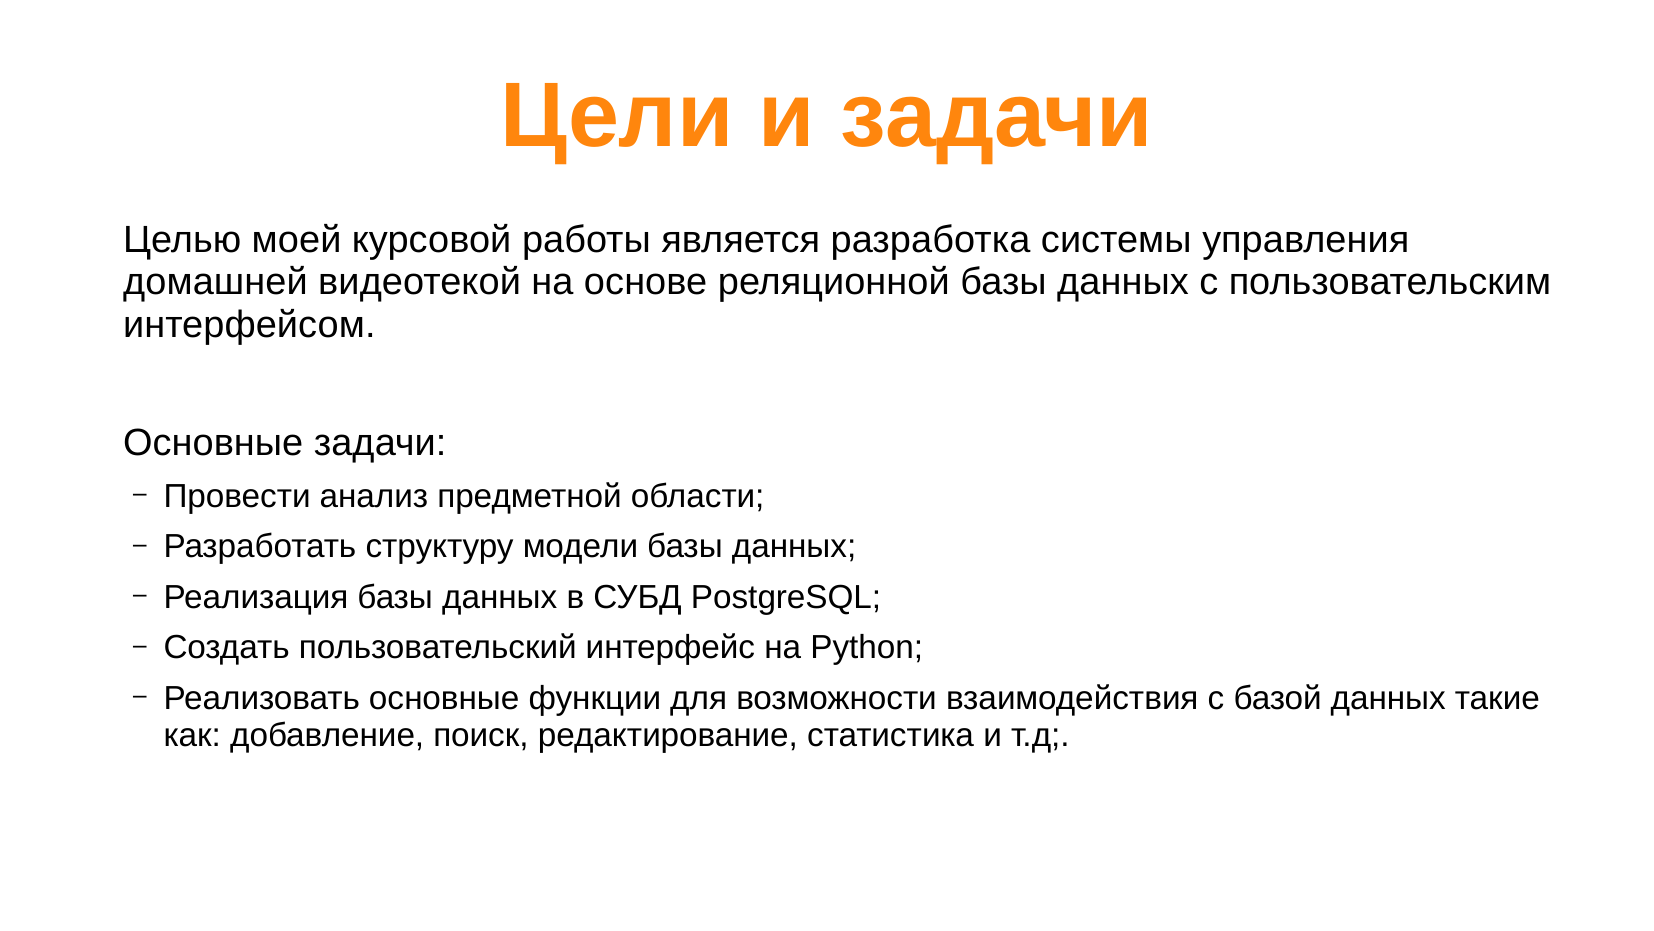

# Цели и задачи
Целью моей курсовой работы является разработка системы управления домашней видеотекой на основе реляционной базы данных с пользовательским интерфейсом.
Основные задачи:
Провести анализ предметной области;
Разработать структуру модели базы данных;
Реализация базы данных в СУБД PostgreSQL;
Создать пользовательский интерфейс на Python;
Реализовать основные функции для возможности взаимодействия с базой данных такие как: добавление, поиск, редактирование, статистика и т.д;.